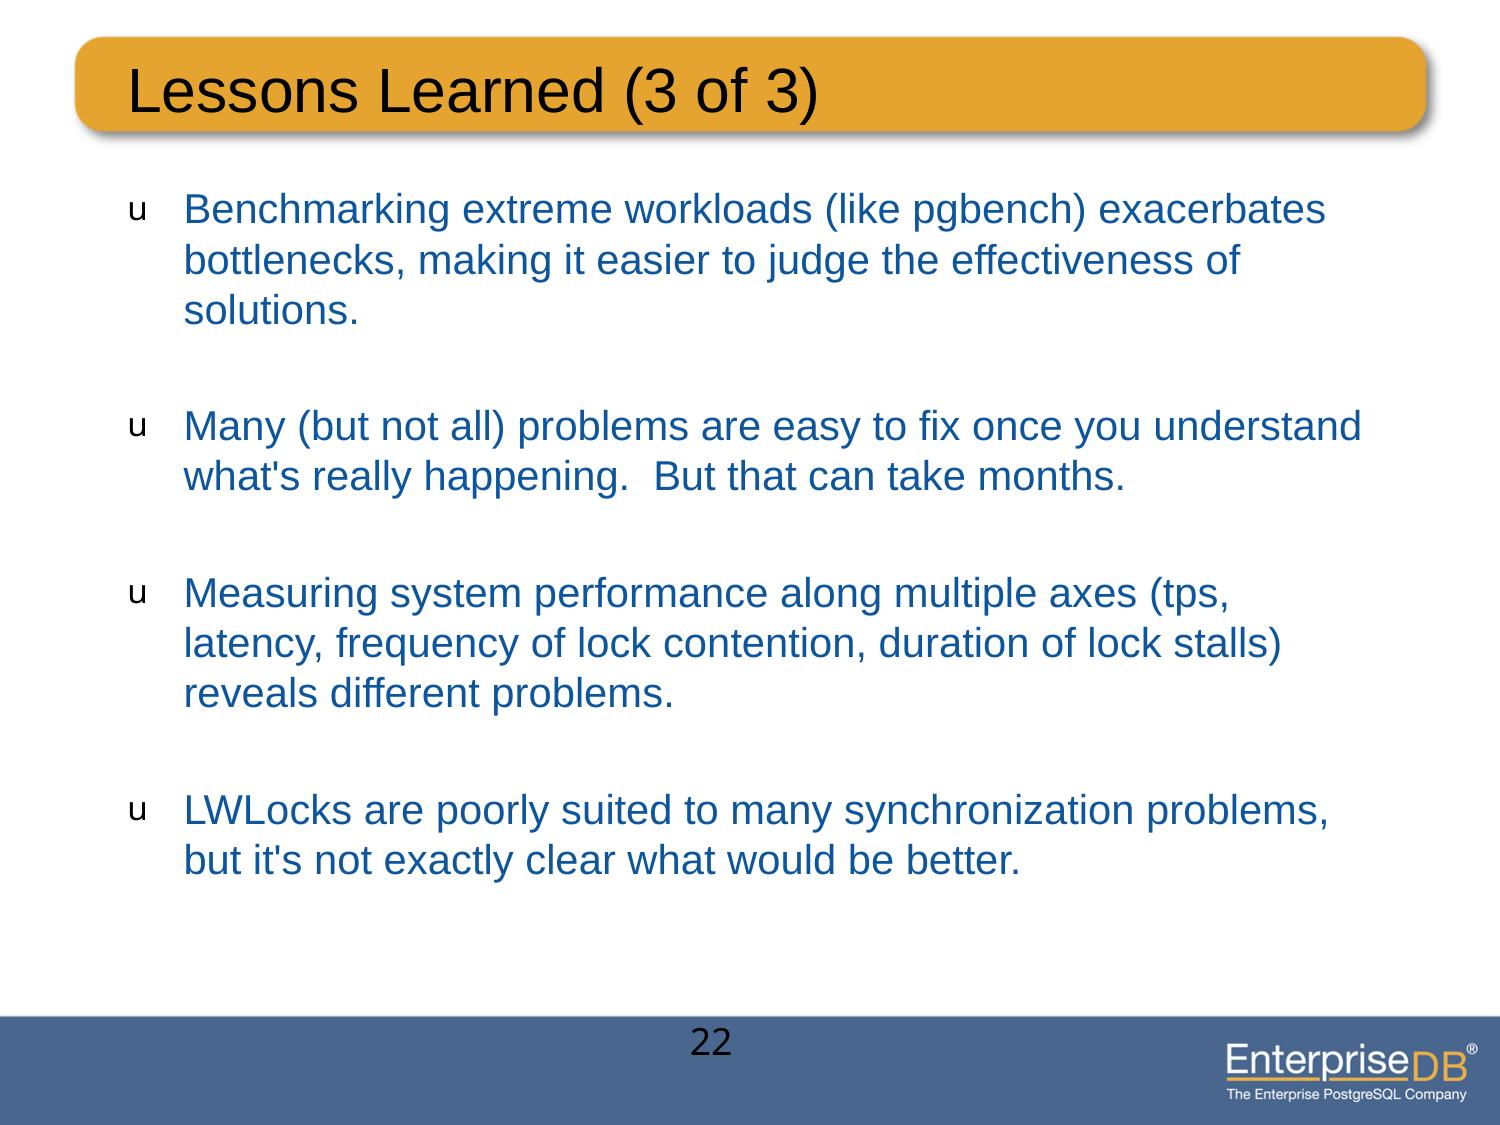

# Lessons Learned (3 of 3)
Benchmarking extreme workloads (like pgbench) exacerbates bottlenecks, making it easier to judge the effectiveness of solutions.
Many (but not all) problems are easy to fix once you understand what's really happening. But that can take months.
Measuring system performance along multiple axes (tps, latency, frequency of lock contention, duration of lock stalls) reveals different problems.
LWLocks are poorly suited to many synchronization problems, but it's not exactly clear what would be better.